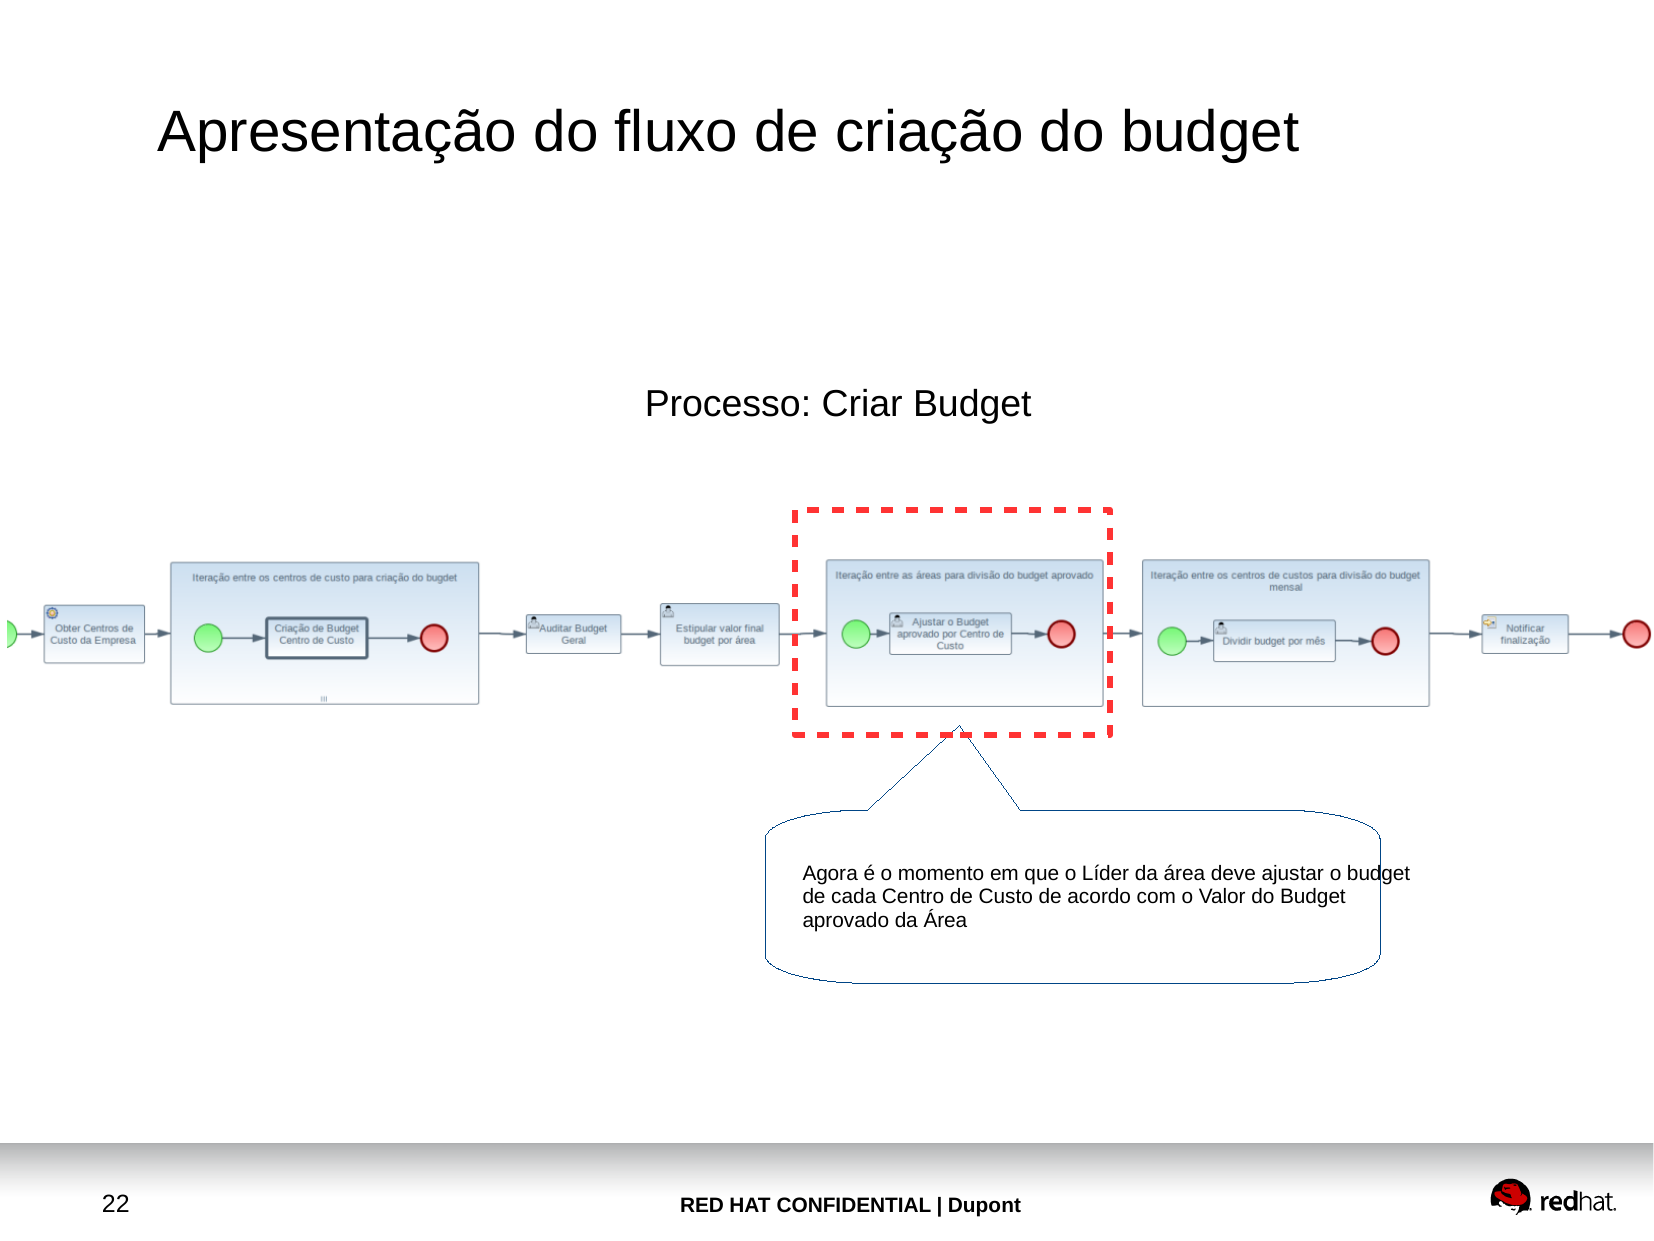

Apresentação do fluxo de criação do budget
Processo: Criar Budget
Agora é o momento em que o Líder da área deve ajustar o budget
de cada Centro de Custo de acordo com o Valor do Budget
aprovado da Área